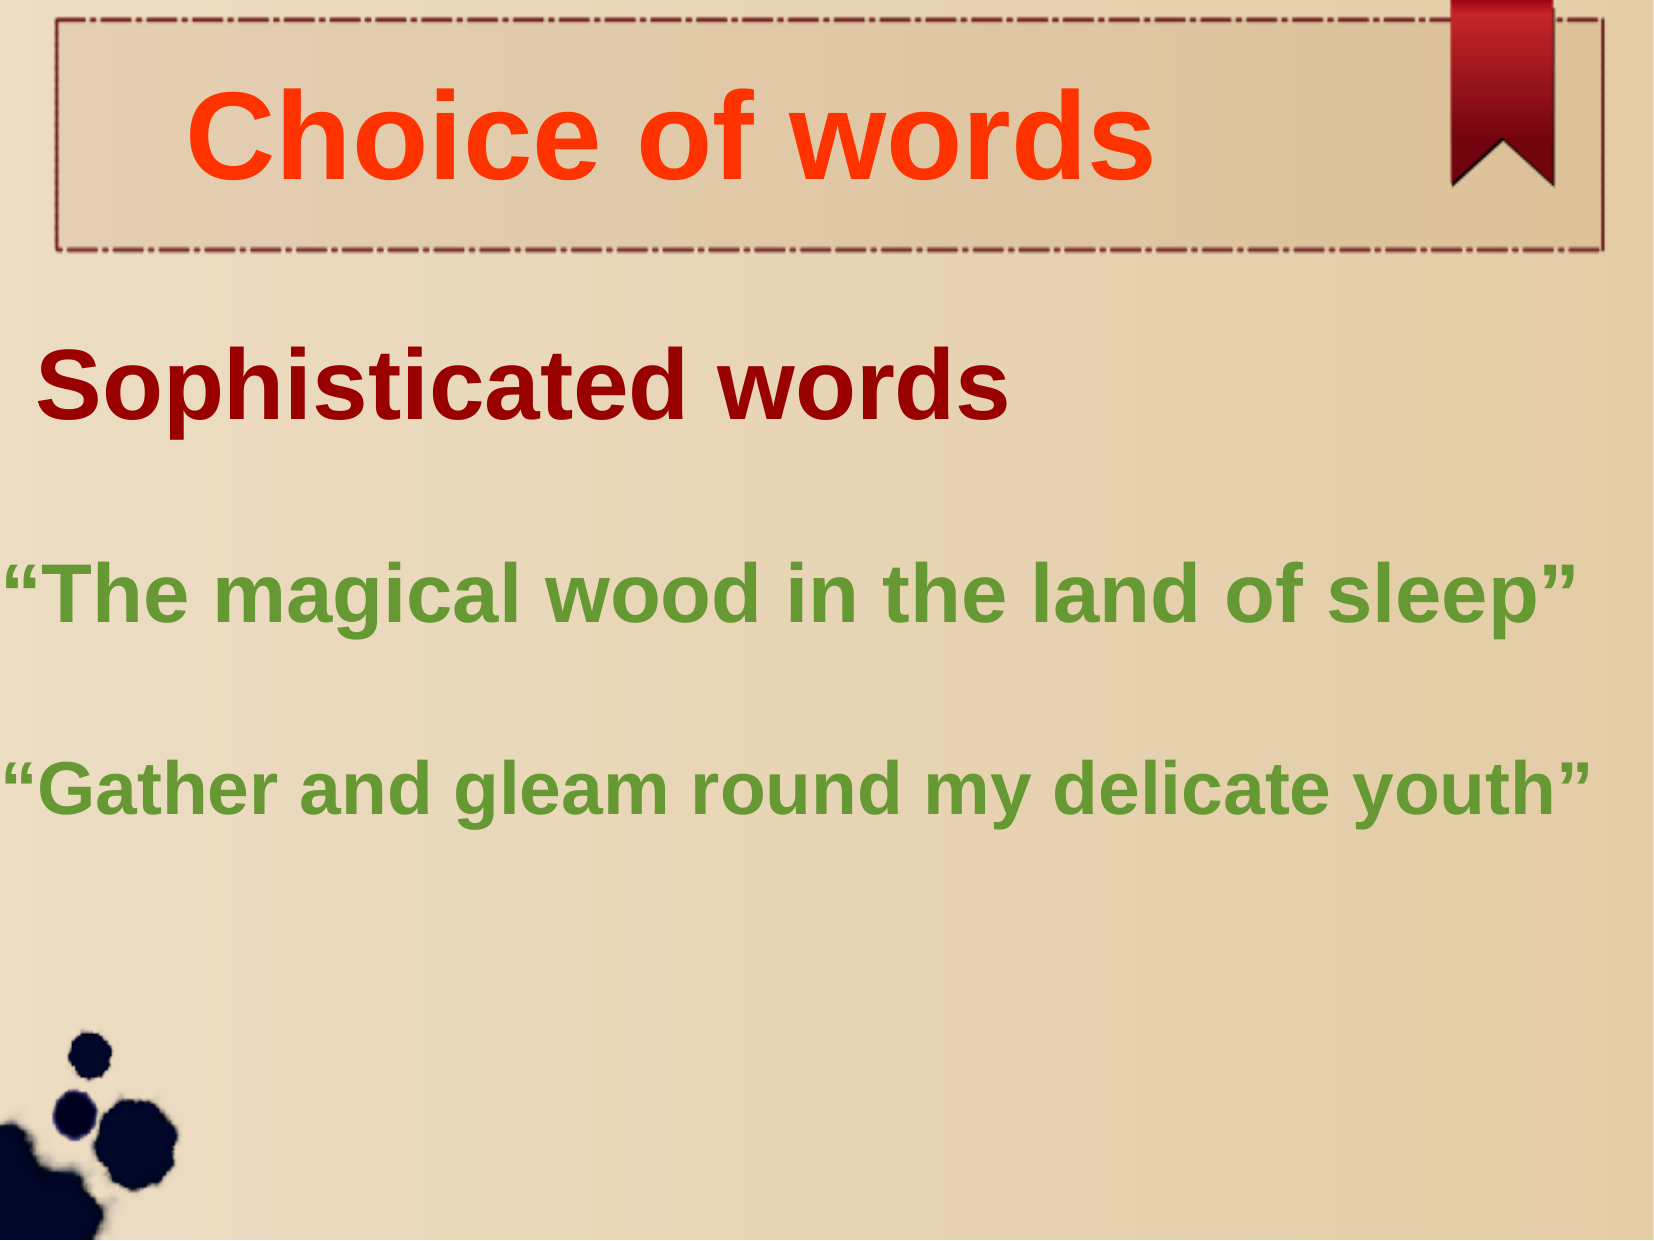

Choice of words
Sophisticated words
“The magical wood in the land of sleep”
“Gather and gleam round my delicate youth”